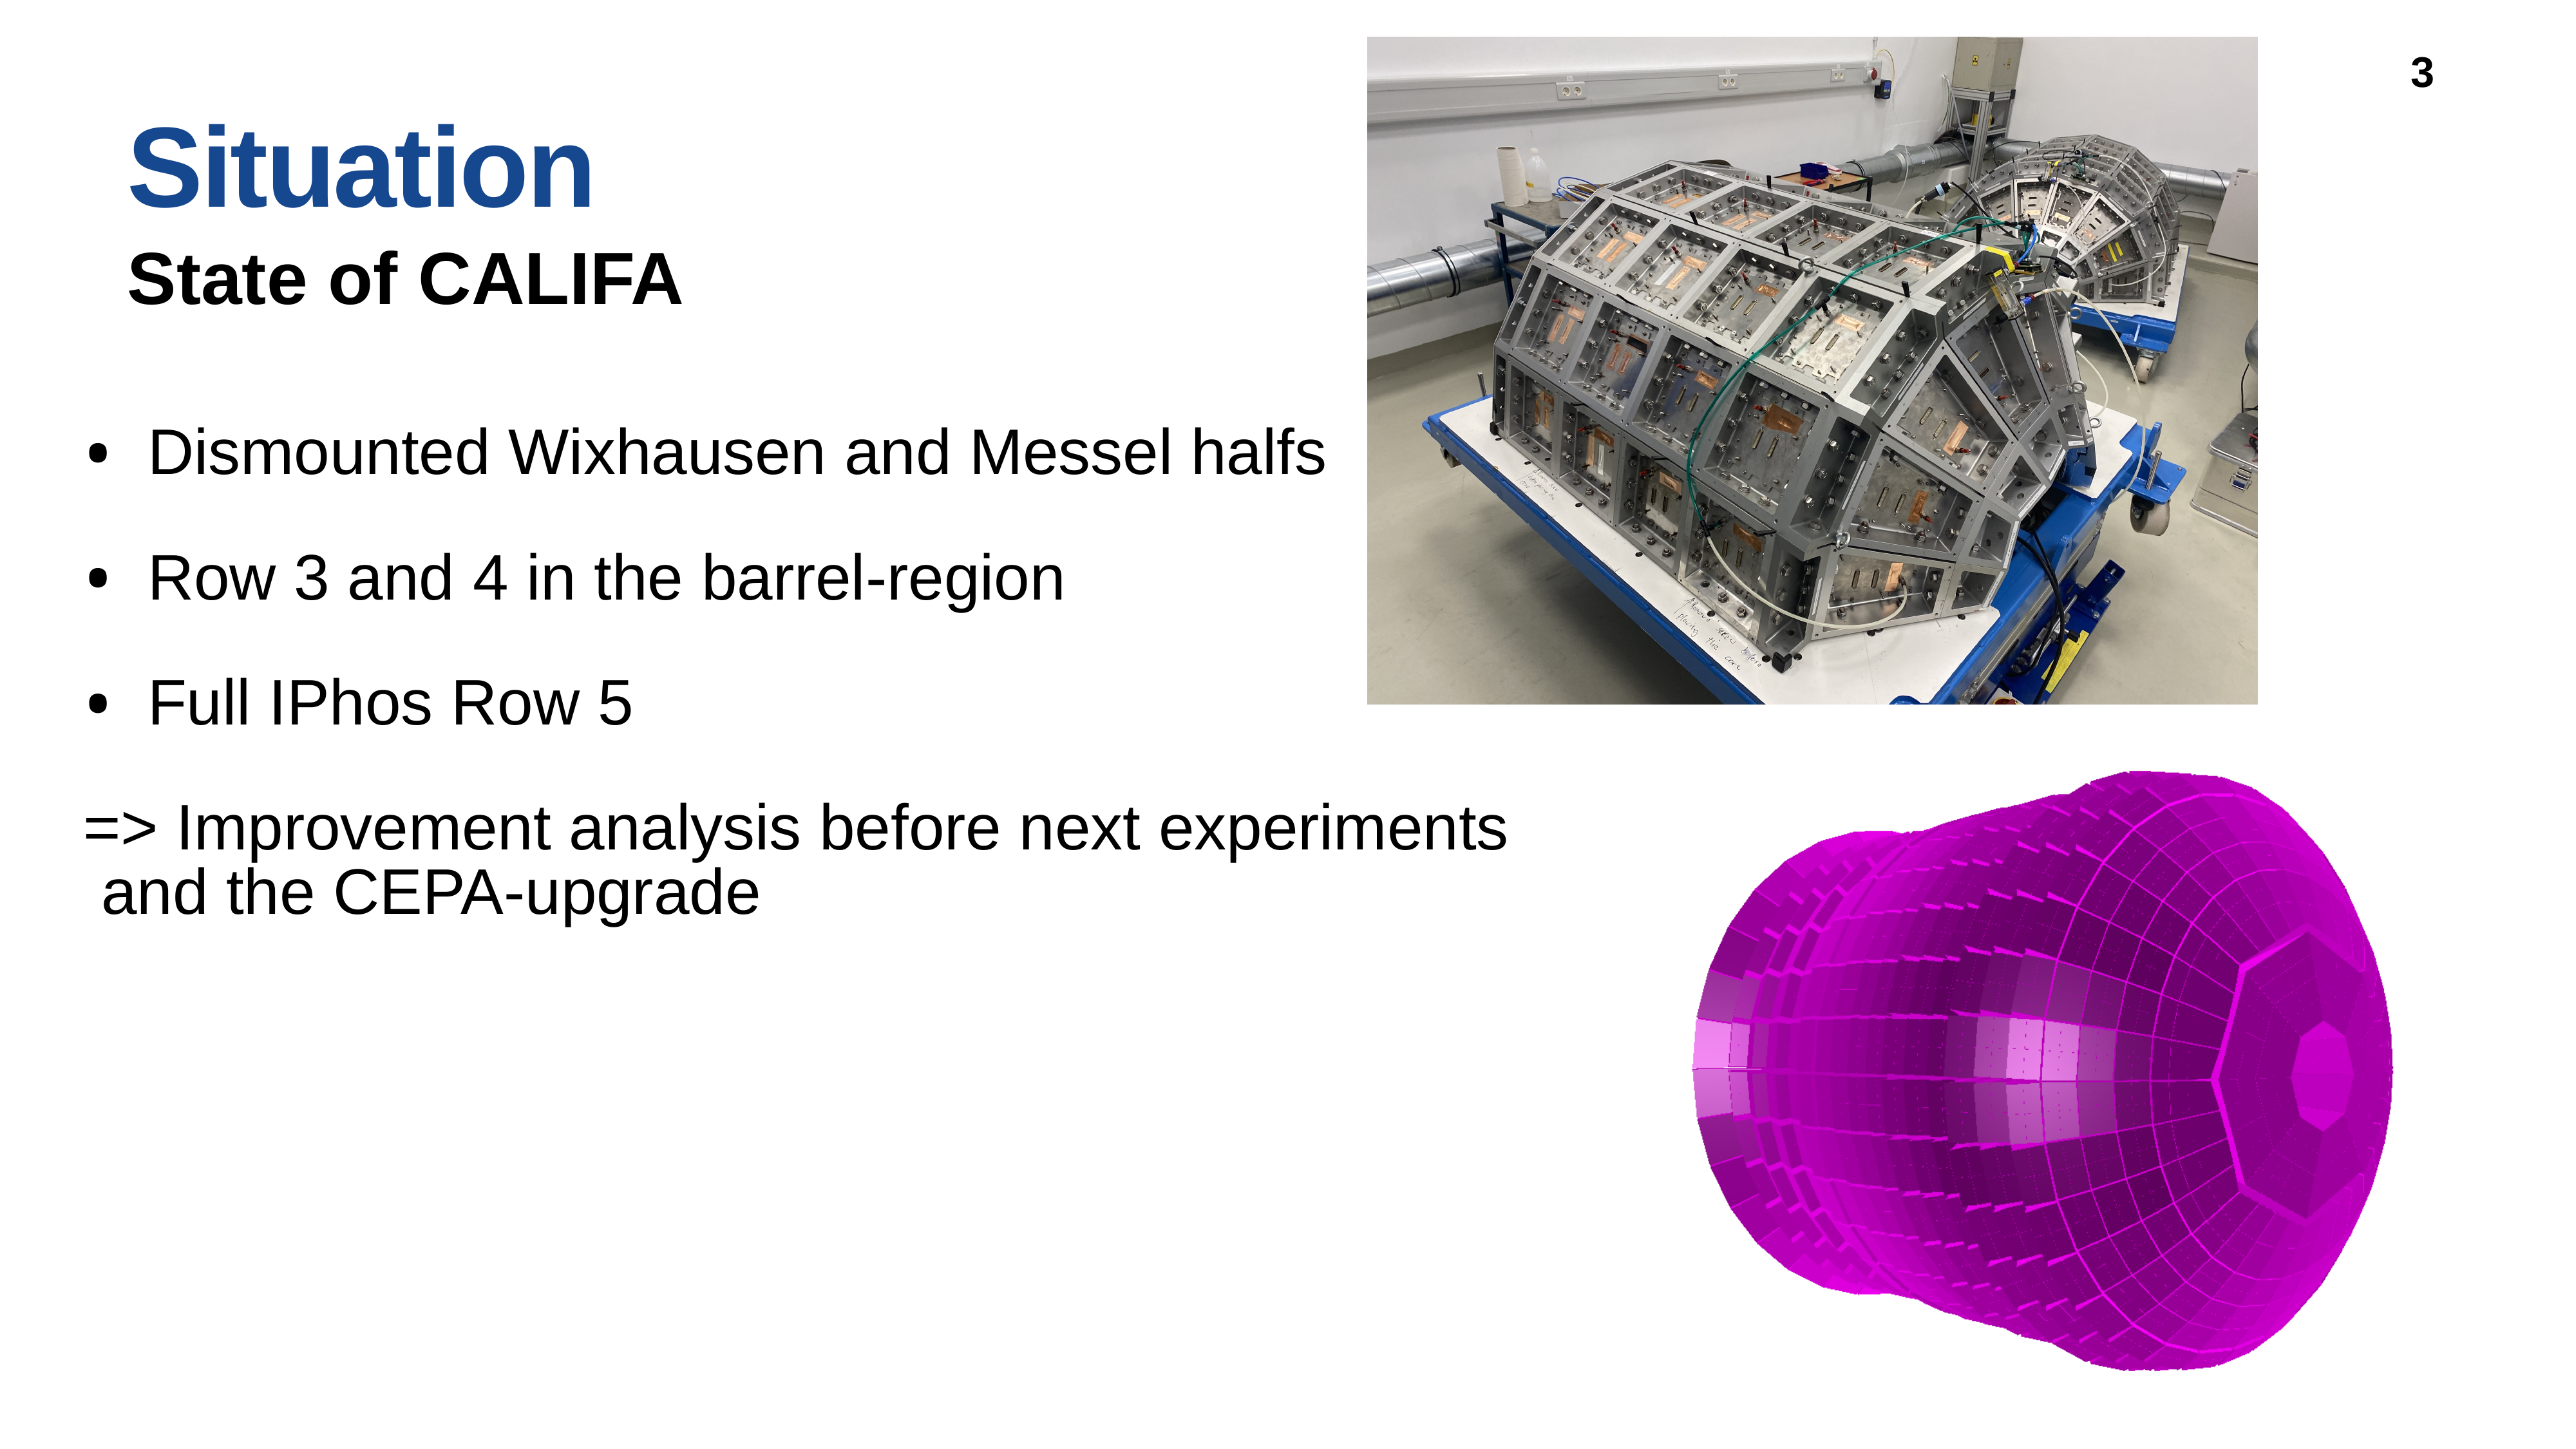

3
# Situation
State of CALIFA
Dismounted Wixhausen and Messel halfs
Row 3 and 4 in the barrel-region
Full IPhos Row 5
=> Improvement analysis before next experiments
 and the CEPA-upgrade